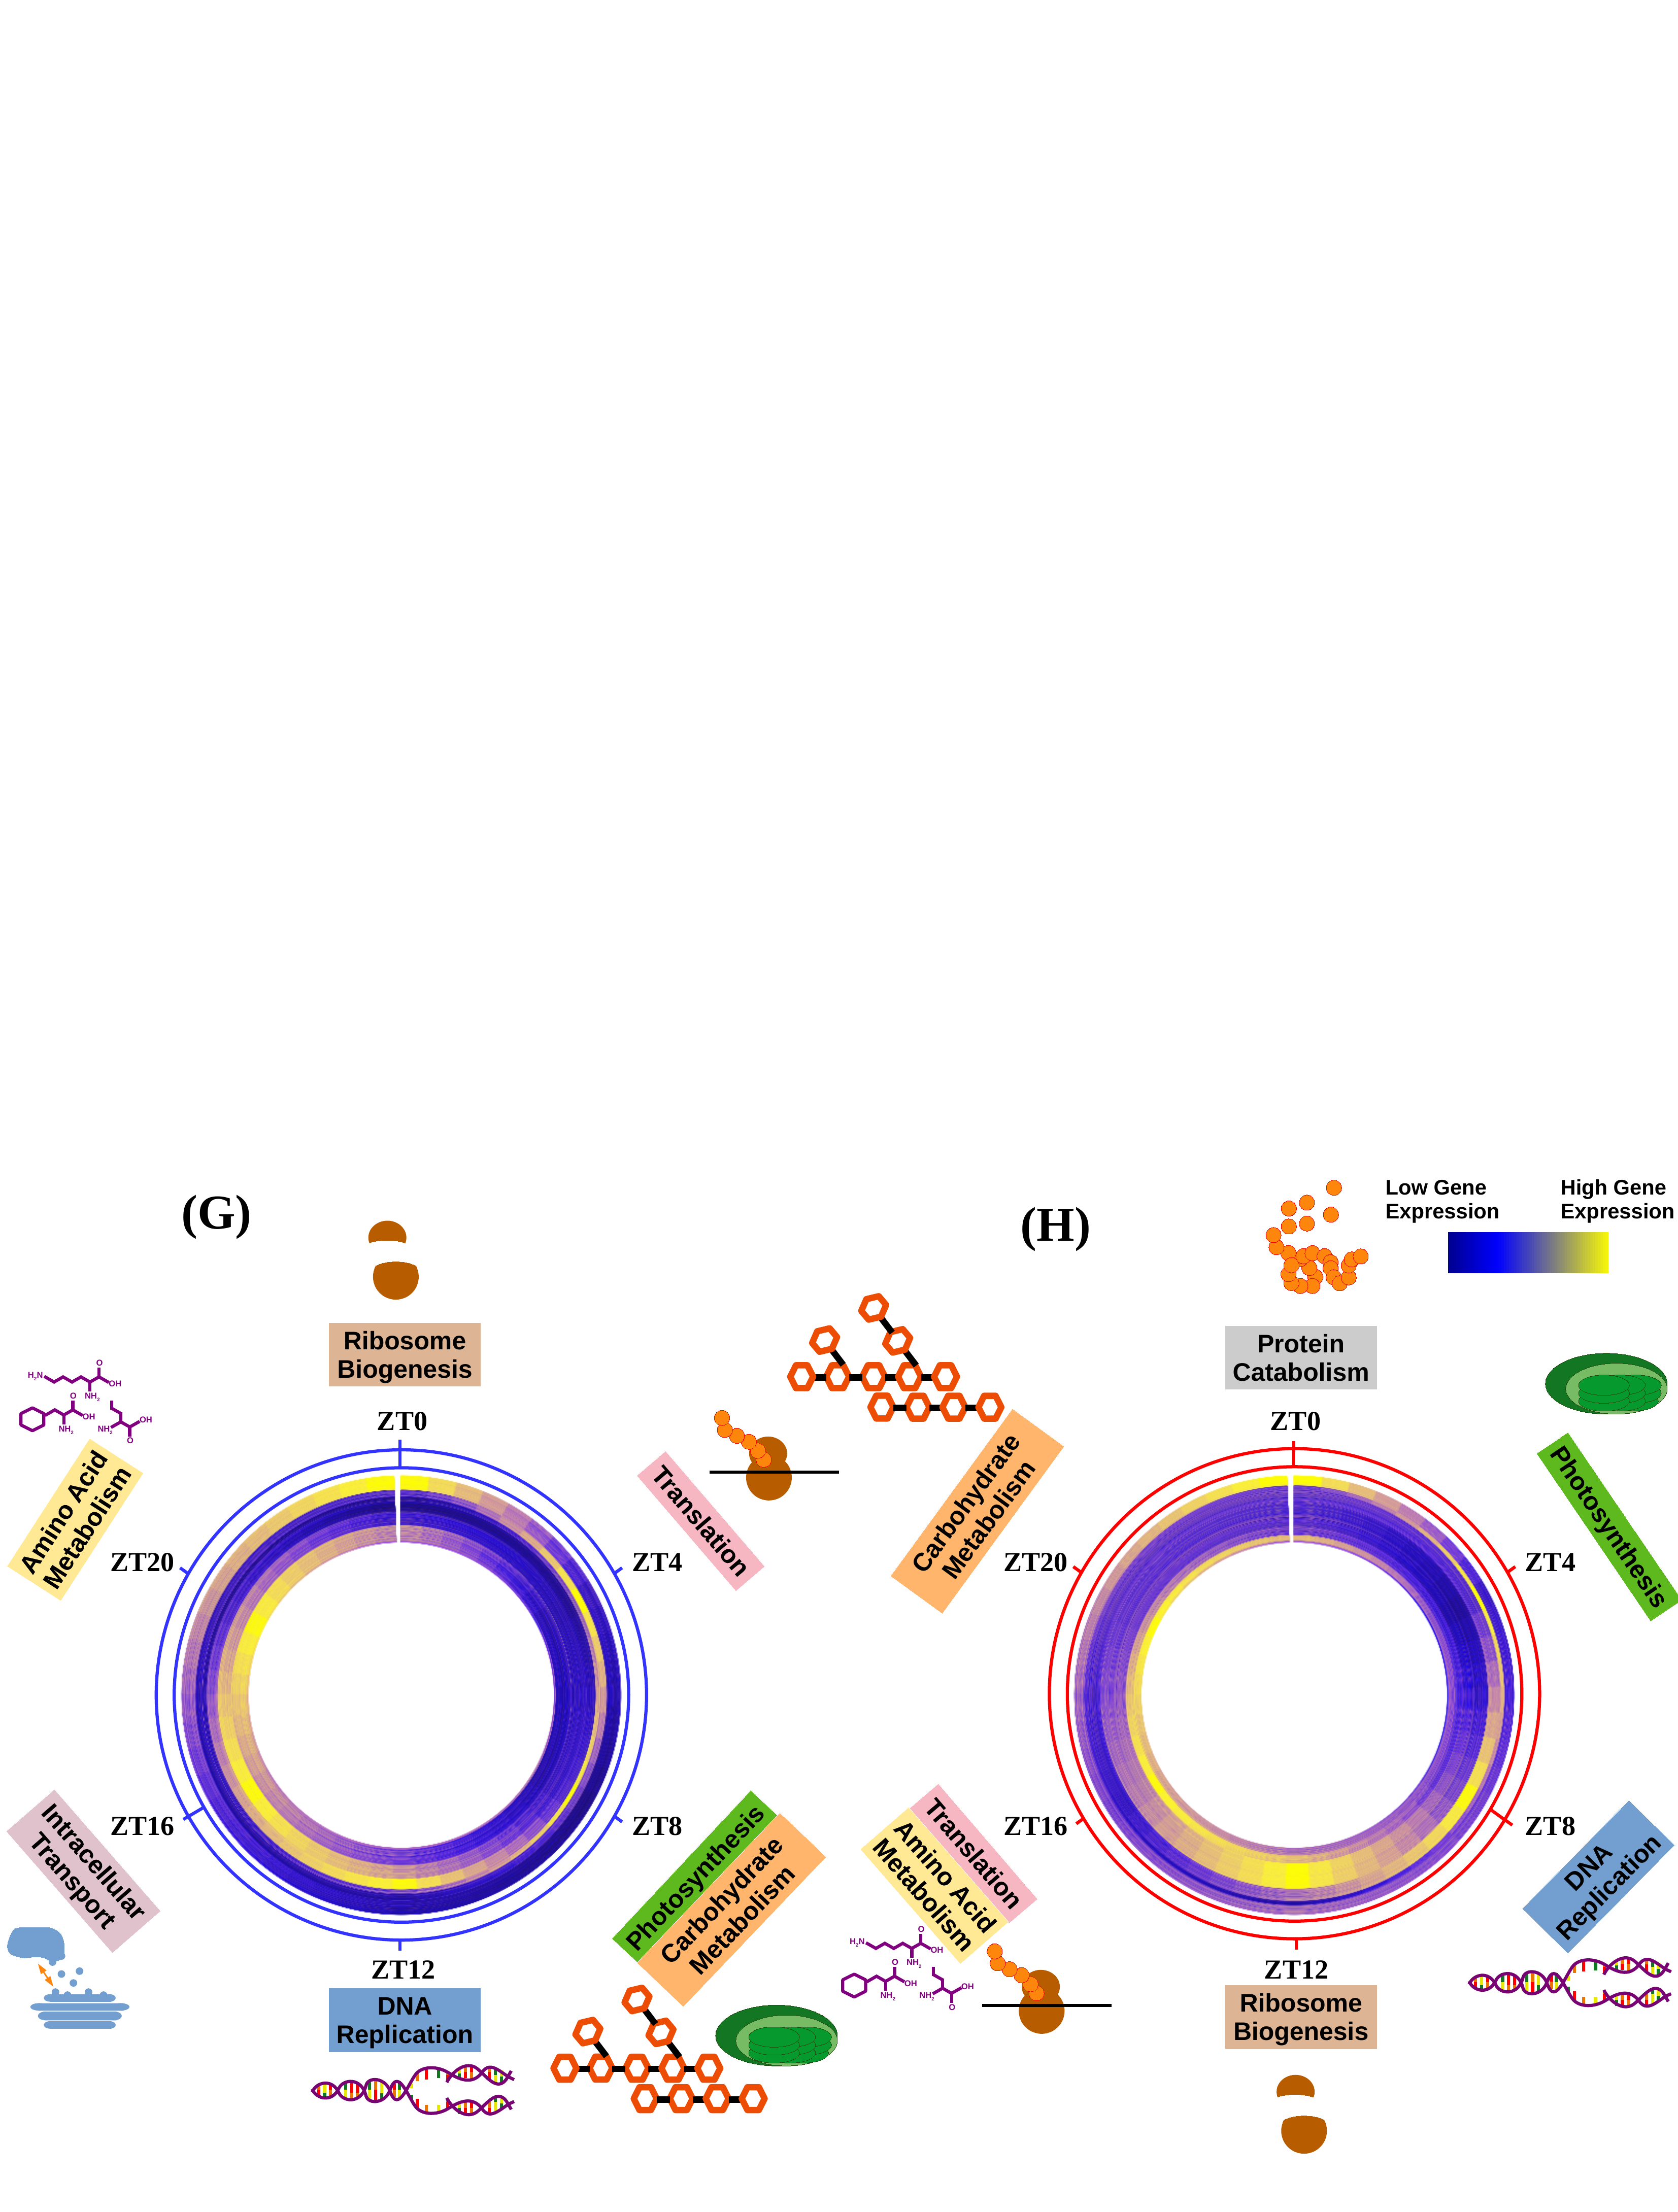

Low Gene
Expression
High Gene
Expression
 (G)
 (H)
Ribosome
Biogenesis
Protein
Catabolism
 O
H2N
 OH
 O
NH2
ZT0
ZT0
 OH
 OH
NH2
NH2
 O
Carbohydrate
Metabolism
Amino Acid
Metabolism
Translation
Photosynthesis
ZT20
ZT4
ZT20
ZT4
ZT8
ZT16
ZT8
ZT16
Translation
Intracellular
Transport
DNA
Replication
Amino Acid
Metabolism
Photosynthesis
Carbohydrate
Metabolism
 O
H2N
 OH
ZT12
ZT12
 O
NH2
 OH
 OH
Ribosome
Biogenesis
NH2
NH2
DNA
Replication
 O